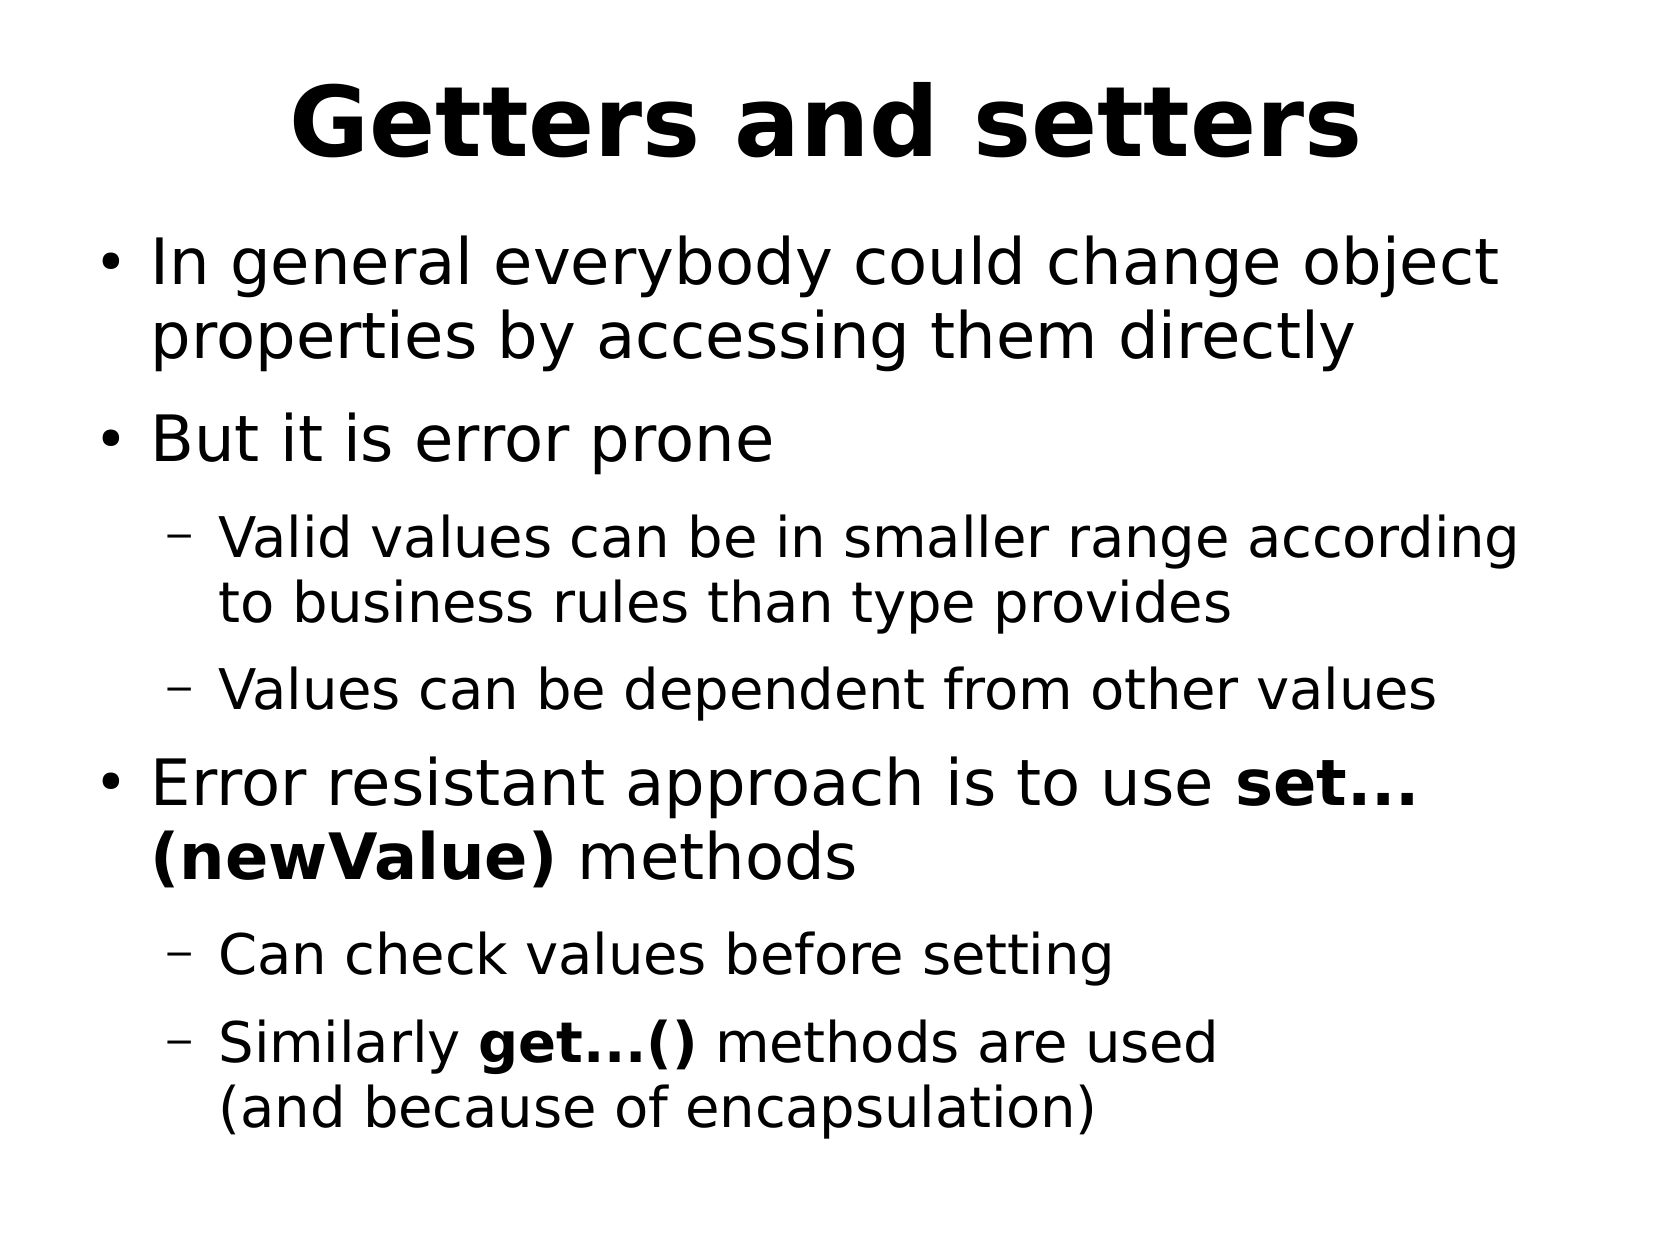

# Getters and setters
In general everybody could change object properties by accessing them directly
But it is error prone
Valid values can be in smaller range according to business rules than type provides
Values can be dependent from other values
Error resistant approach is to use set...(newValue) methods
Can check values before setting
Similarly get...() methods are used
(and because of encapsulation)